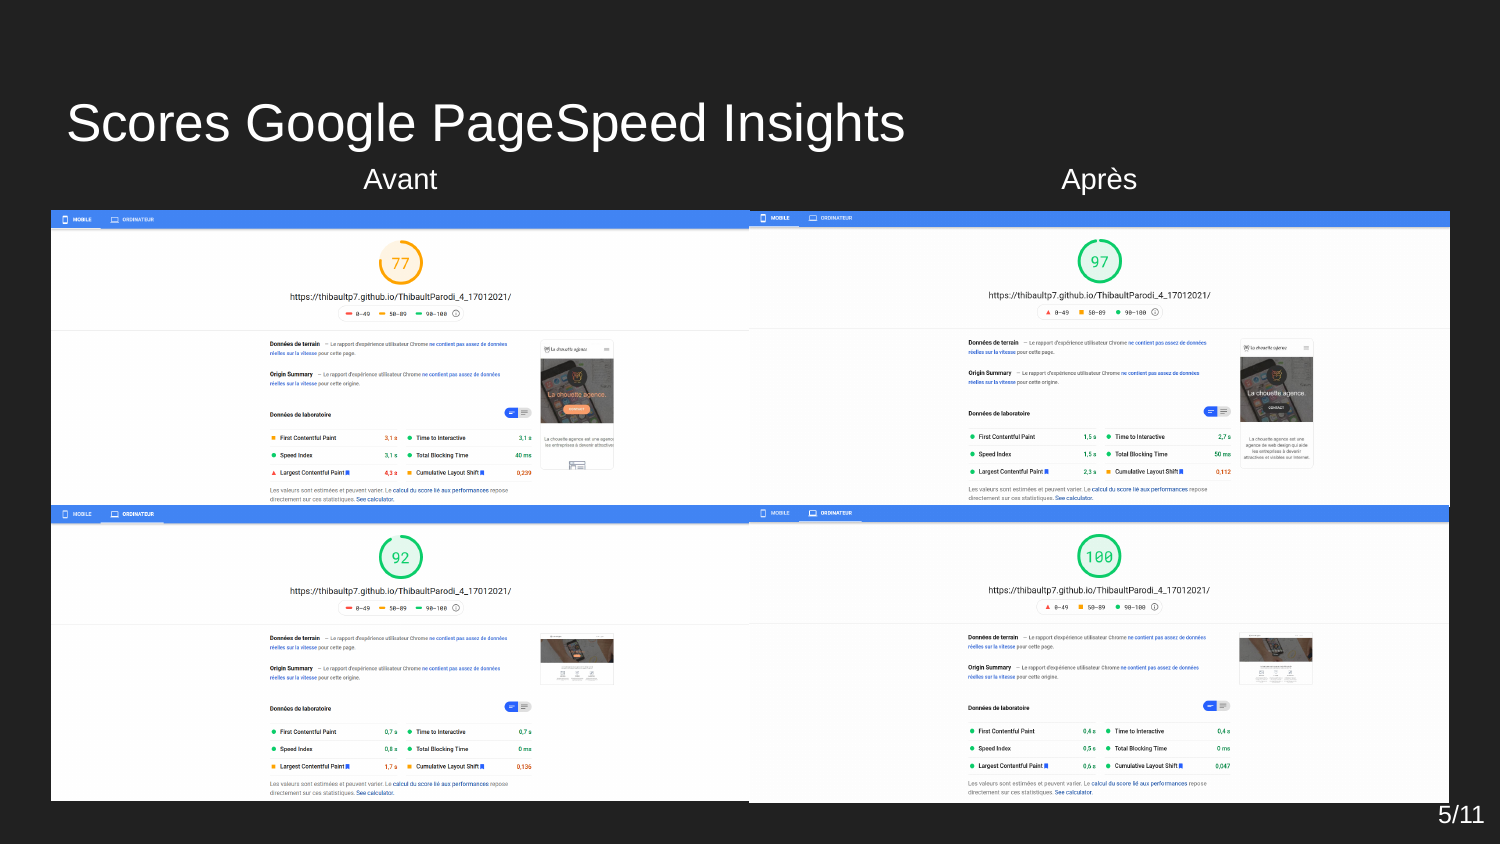

# Scores Google PageSpeed Insights
Avant
Après
5/11